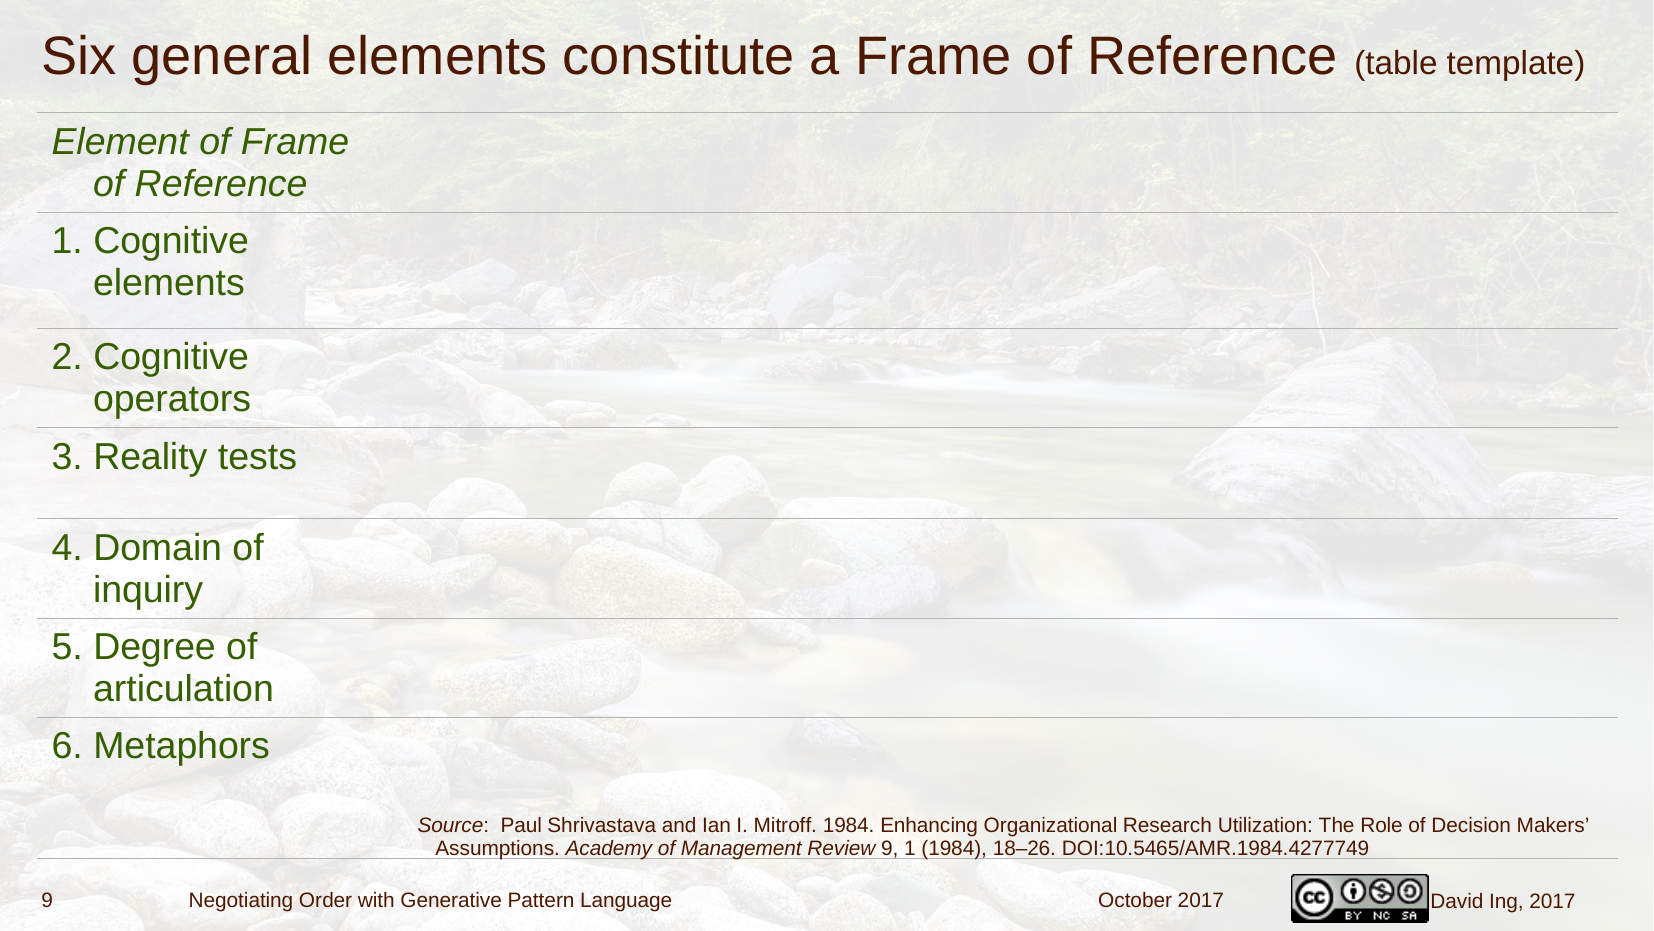

# Six general elements constitute a Frame of Reference (table template)
| Element of Frame of Reference | |
| --- | --- |
| 1. Cognitive elements | |
| 2. Cognitive operators | |
| 3. Reality tests | |
| 4. Domain of inquiry | |
| 5. Degree of articulation | |
| 6. Metaphors | |
Source: Paul Shrivastava and Ian I. Mitroff. 1984. Enhancing Organizational Research Utilization: The Role of Decision Makers’ Assumptions. Academy of Management Review 9, 1 (1984), 18–26. DOI:10.5465/AMR.1984.4277749
Negotiating Order with Generative Pattern Language
October 2017
9